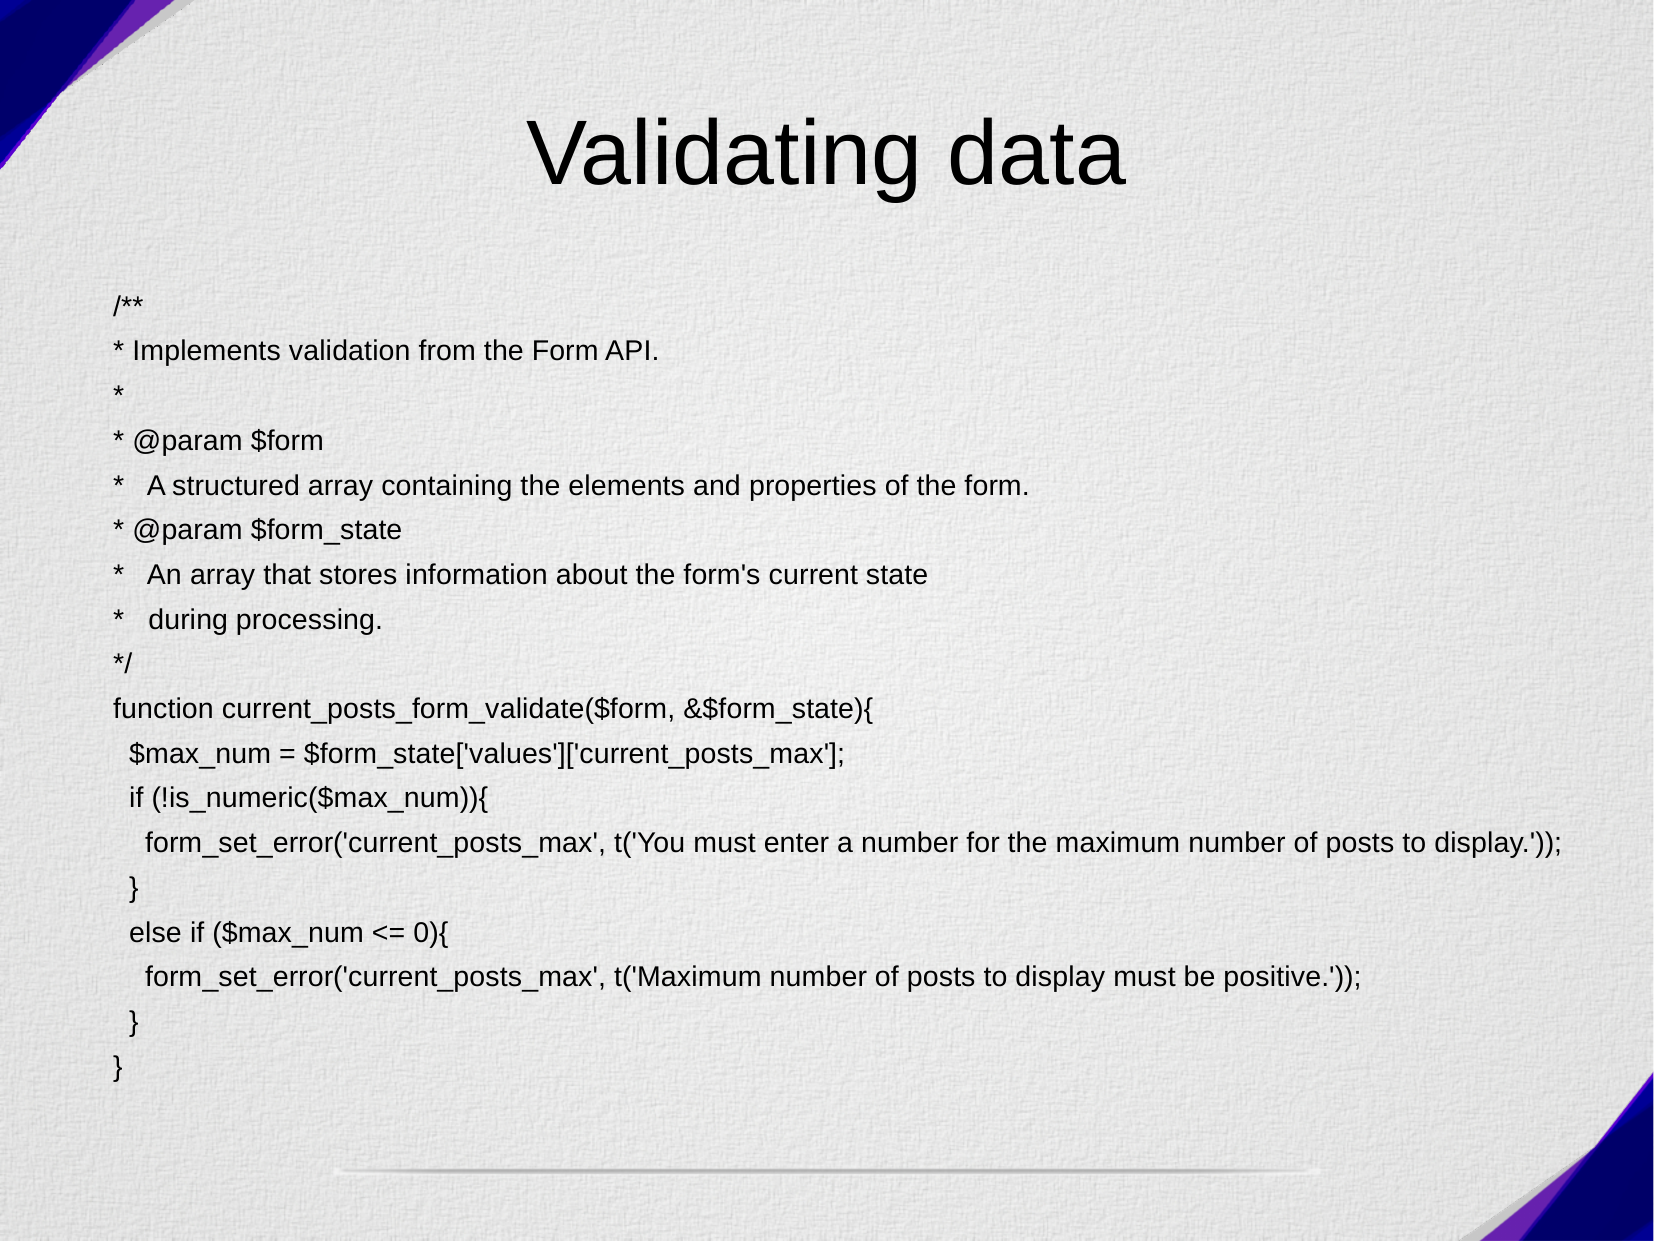

# Validating data
/**
* Implements validation from the Form API.
*
* @param $form
* A structured array containing the elements and properties of the form.
* @param $form_state
* An array that stores information about the form's current state
* during processing.
*/
function current_posts_form_validate($form, &$form_state){
 $max_num = $form_state['values']['current_posts_max'];
 if (!is_numeric($max_num)){
 form_set_error('current_posts_max', t('You must enter a number for the maximum number of posts to display.'));
 }
 else if ($max_num <= 0){
 form_set_error('current_posts_max', t('Maximum number of posts to display must be positive.'));
 }
}